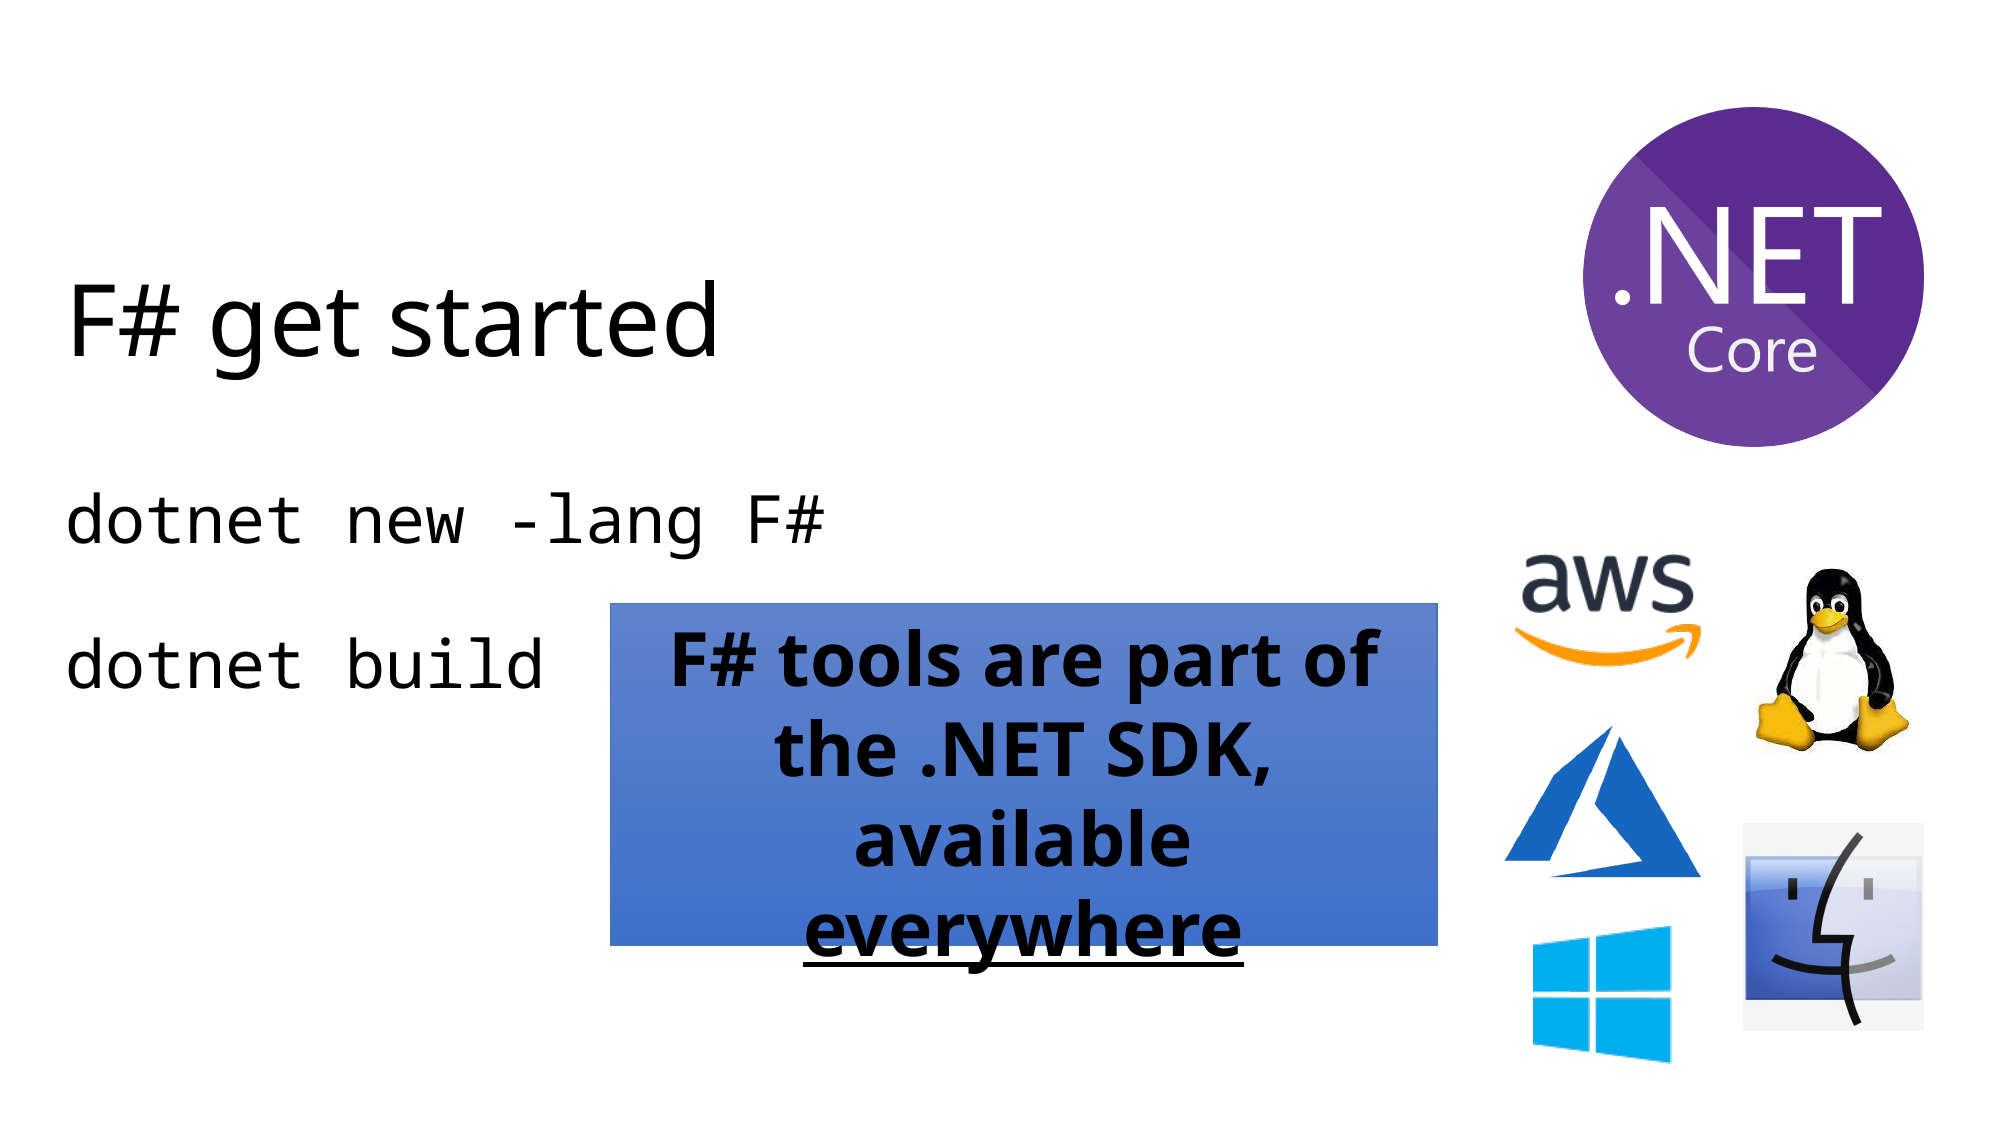

# F# get started dotnet new -lang F# dotnet build
F# tools are part of the .NET SDK, available everywhere